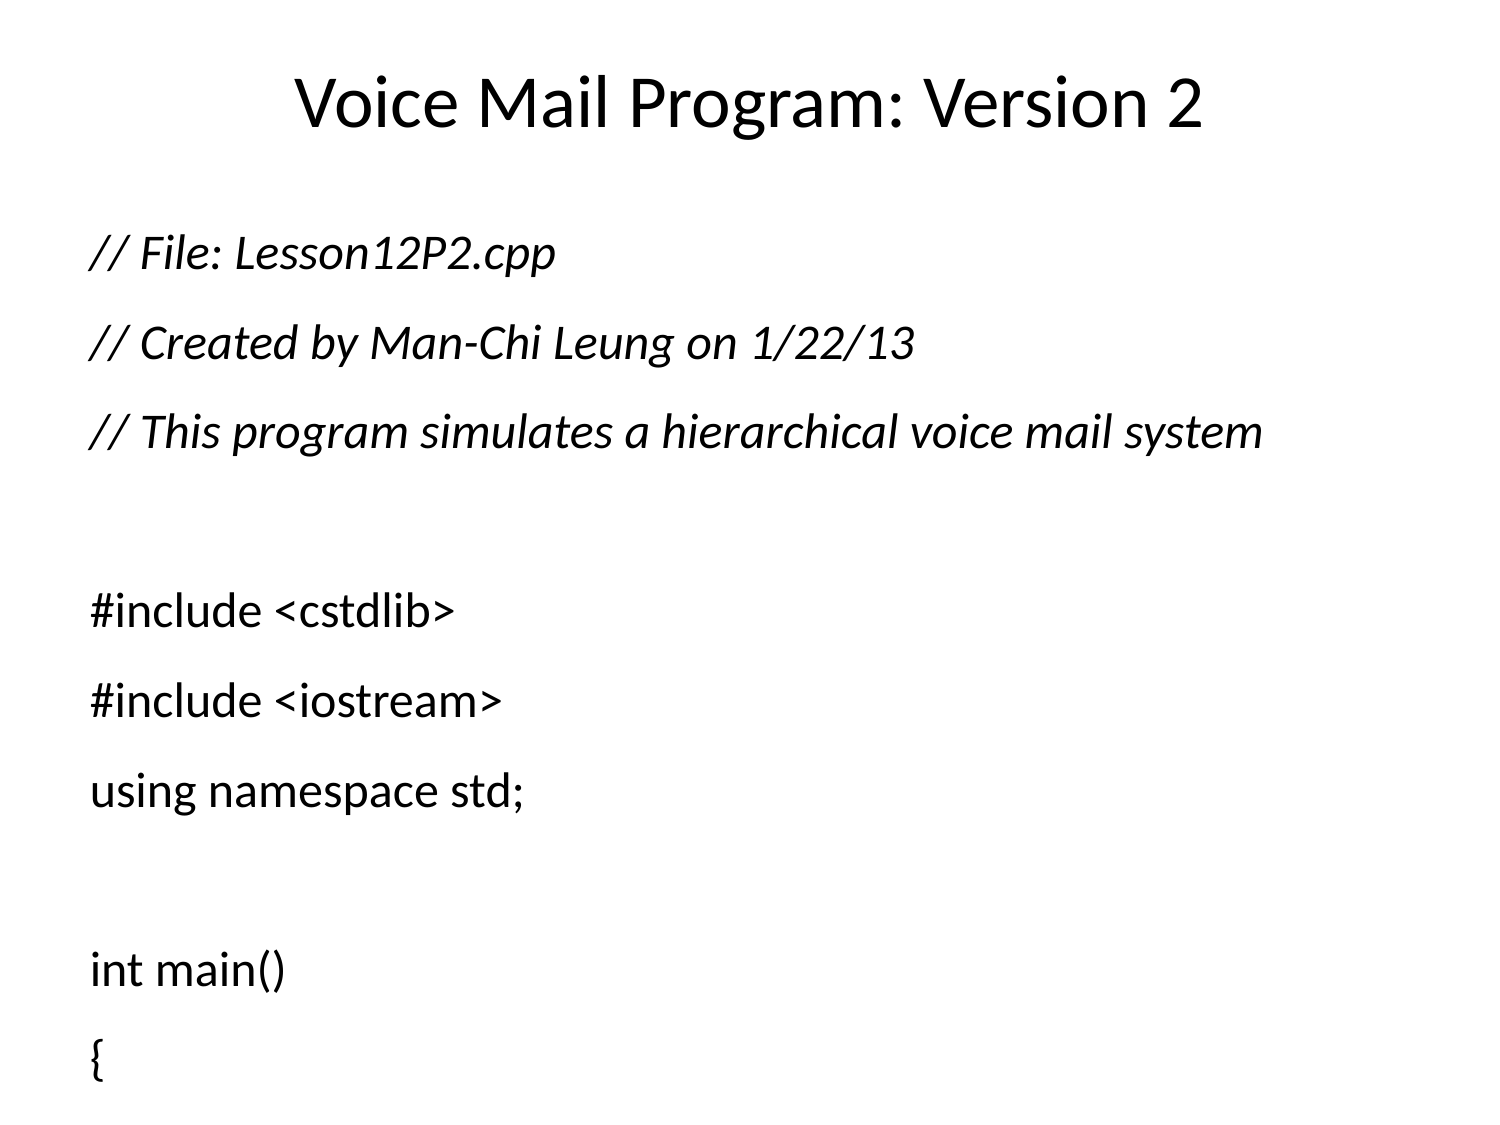

# Voice Mail Program: Version 2
// File: Lesson12P2.cpp
// Created by Man-Chi Leung on 1/22/13
// This program simulates a hierarchical voice mail system
#include <cstdlib>
#include <iostream>
using namespace std;
int main()
{
 // Declare variables
 double deptChoice = 0;
 double instChoice = 0;